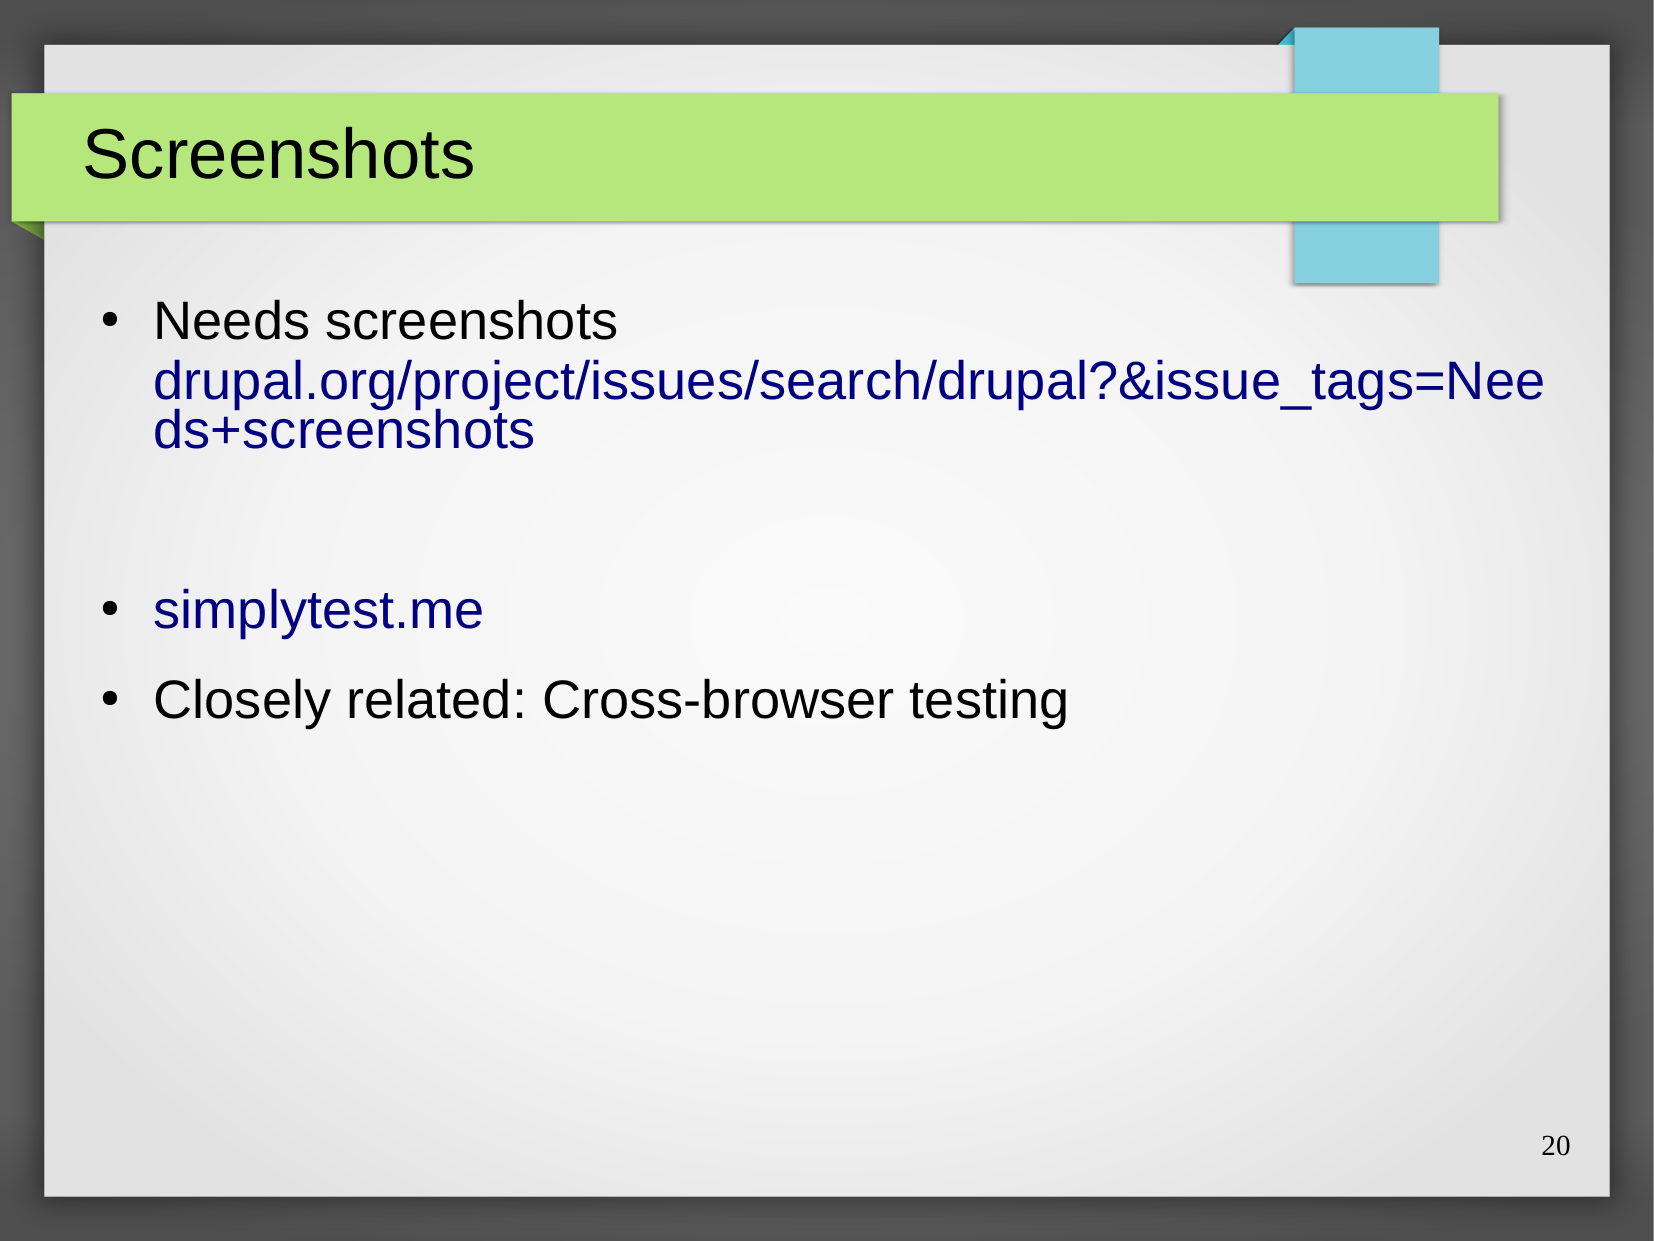

# Screenshots
Needs screenshots drupal.org/project/issues/search/drupal?&issue_tags=Needs+screenshots
simplytest.me
Closely related: Cross-browser testing
20